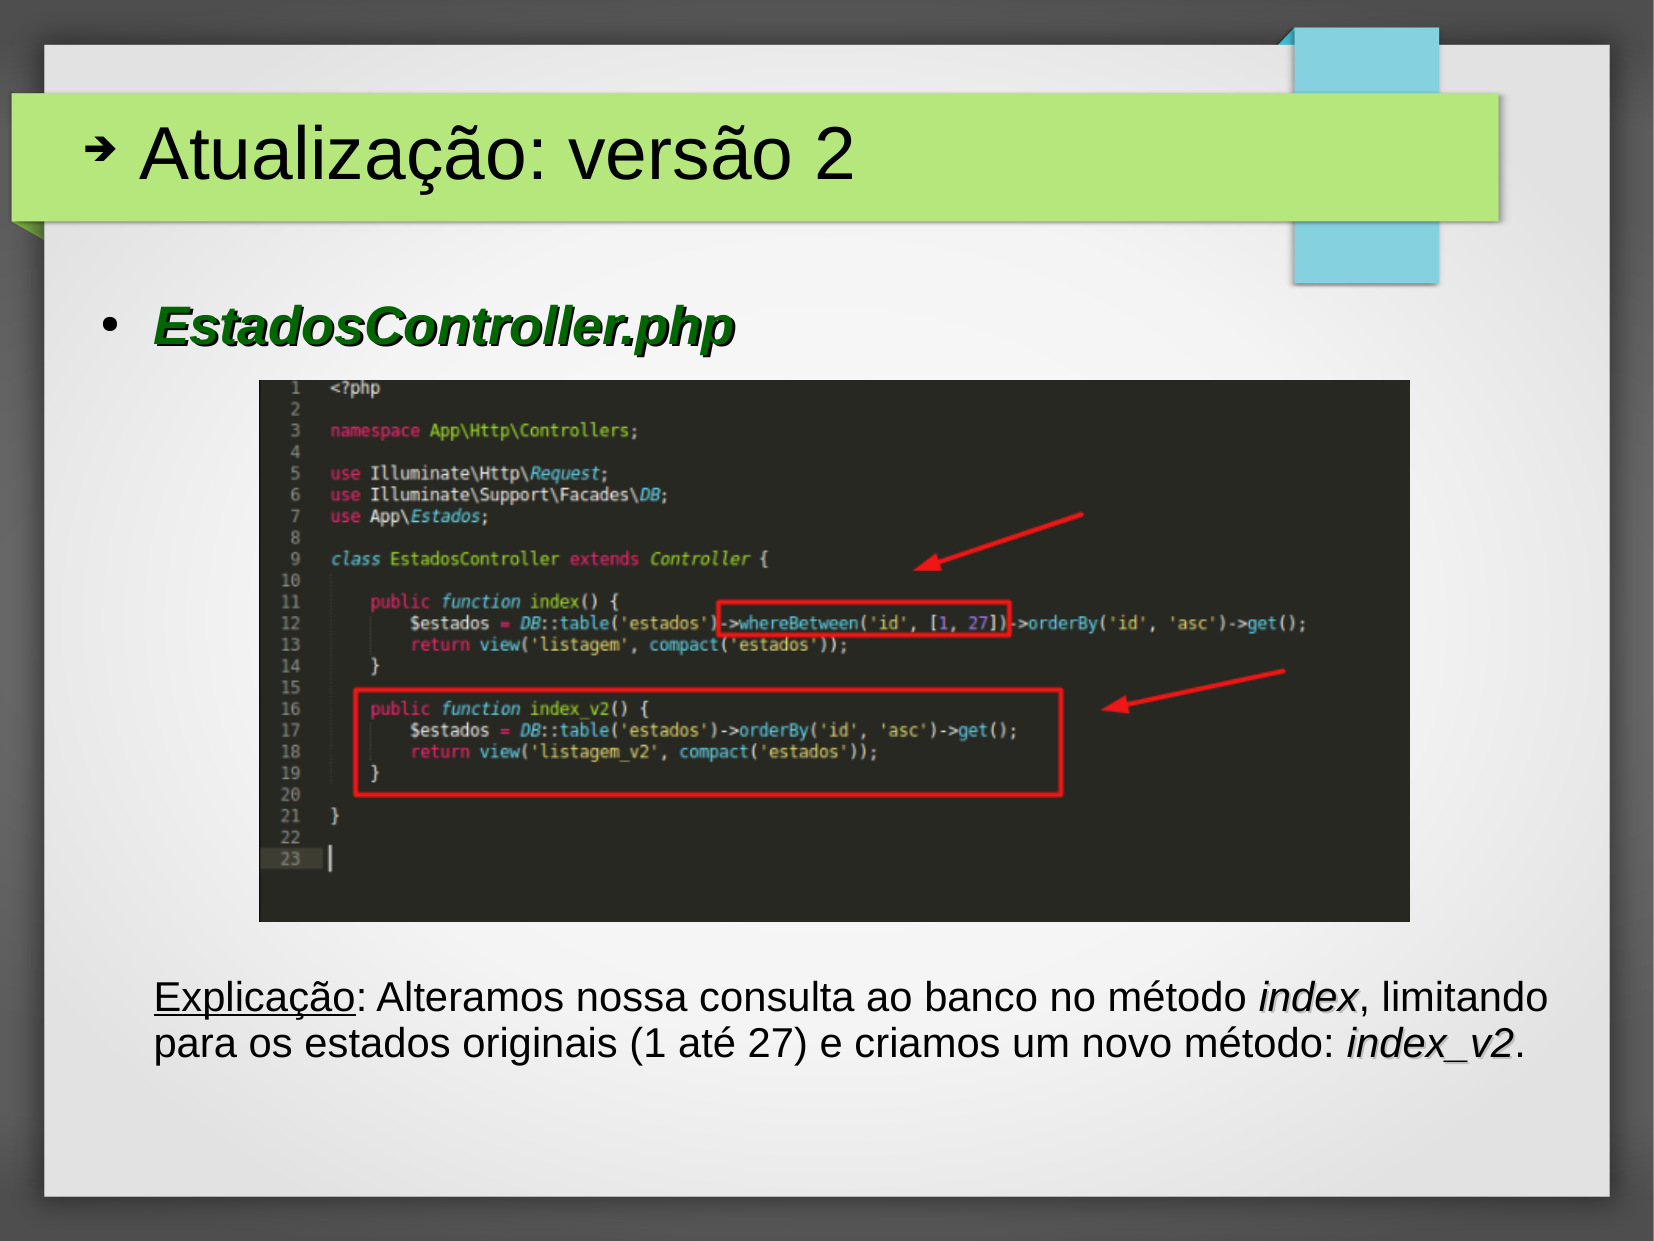

# Atualização: versão 2
EstadosController.php
Explicação: Alteramos nossa consulta ao banco no método index, limitando para os estados originais (1 até 27) e criamos um novo método: index_v2.